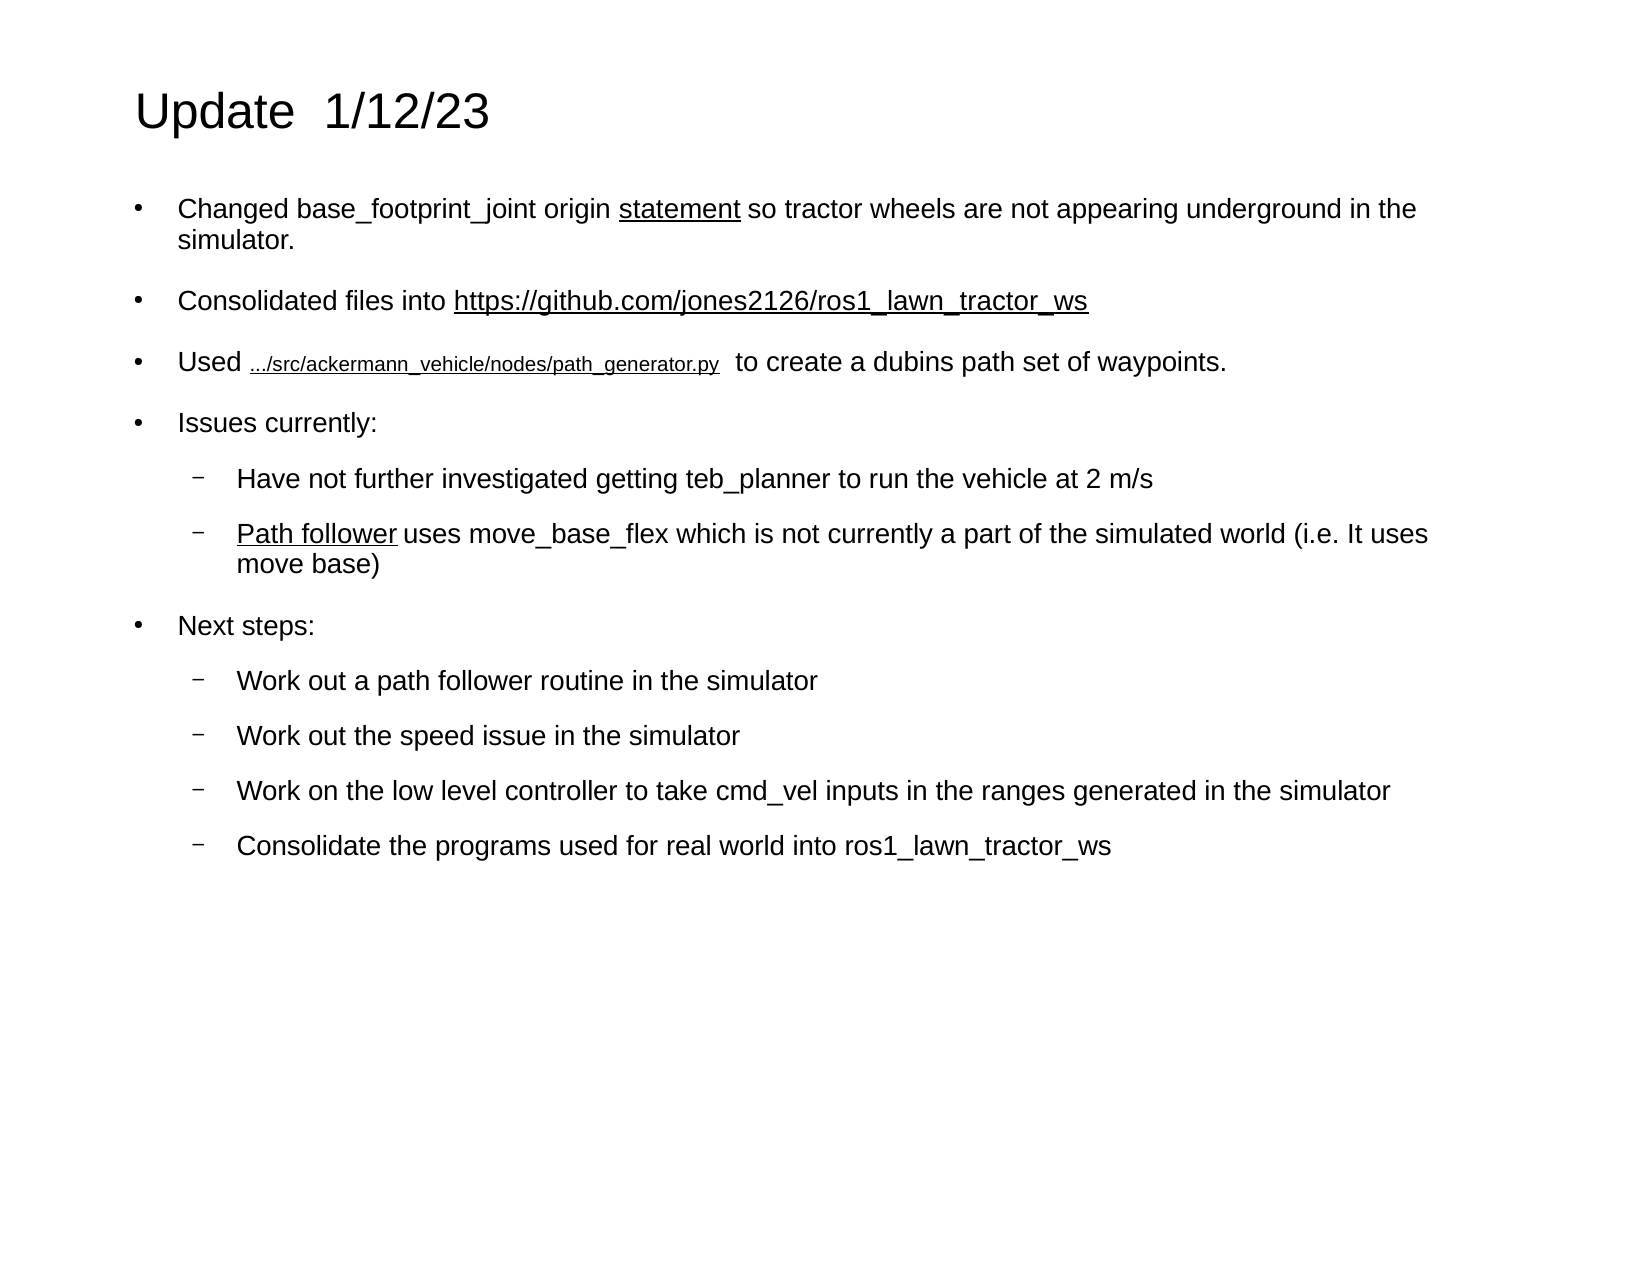

# Update 1/12/23
Changed base_footprint_joint origin statement so tractor wheels are not appearing underground in the simulator.
Consolidated files into https://github.com/jones2126/ros1_lawn_tractor_ws
Used .../src/ackermann_vehicle/nodes/path_generator.py to create a dubins path set of waypoints.
Issues currently:
Have not further investigated getting teb_planner to run the vehicle at 2 m/s
Path follower uses move_base_flex which is not currently a part of the simulated world (i.e. It uses move base)
Next steps:
Work out a path follower routine in the simulator
Work out the speed issue in the simulator
Work on the low level controller to take cmd_vel inputs in the ranges generated in the simulator
Consolidate the programs used for real world into ros1_lawn_tractor_ws